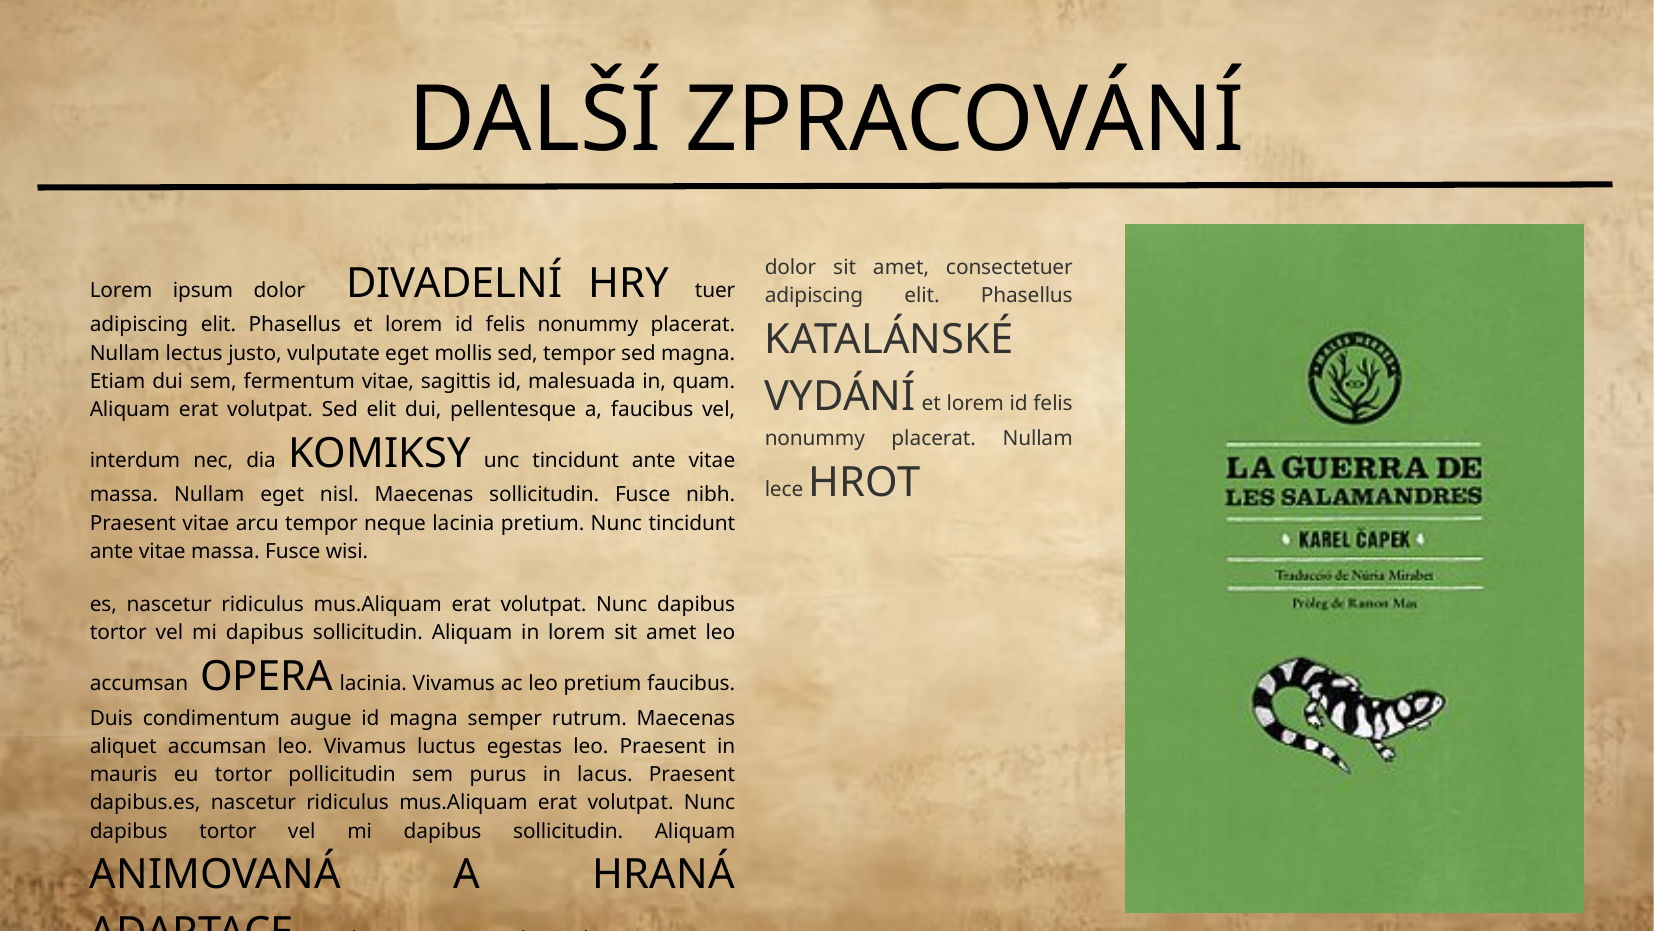

# DALŠÍ ZPRACOVÁNÍ
Lorem ipsum dolor DIVADELNÍ HRY tuer adipiscing elit. Phasellus et lorem id felis nonummy placerat. Nullam lectus justo, vulputate eget mollis sed, tempor sed magna. Etiam dui sem, fermentum vitae, sagittis id, malesuada in, quam. Aliquam erat volutpat. Sed elit dui, pellentesque a, faucibus vel, interdum nec, dia KOMIKSY unc tincidunt ante vitae massa. Nullam eget nisl. Maecenas sollicitudin. Fusce nibh. Praesent vitae arcu tempor neque lacinia pretium. Nunc tincidunt ante vitae massa. Fusce wisi.
es, nascetur ridiculus mus.Aliquam erat volutpat. Nunc dapibus tortor vel mi dapibus sollicitudin. Aliquam in lorem sit amet leo accumsan OPERA lacinia. Vivamus ac leo pretium faucibus. Duis condimentum augue id magna semper rutrum. Maecenas aliquet accumsan leo. Vivamus luctus egestas leo. Praesent in mauris eu tortor pollicitudin sem purus in lacus. Praesent dapibus.es, nascetur ridiculus mus.Aliquam erat volutpat. Nunc dapibus tortor vel mi dapibus sollicitudin. Aliquam ANIMOVANÁ A HRANÁ ADAPTACE in locus. Praesent dm in locus. Praesent dapibus.
dolor sit amet, consectetuer adipiscing elit. Phasellus KATALÁNSKÉ VYDÁNÍ et lorem id felis nonummy placerat. Nullam lece HROT